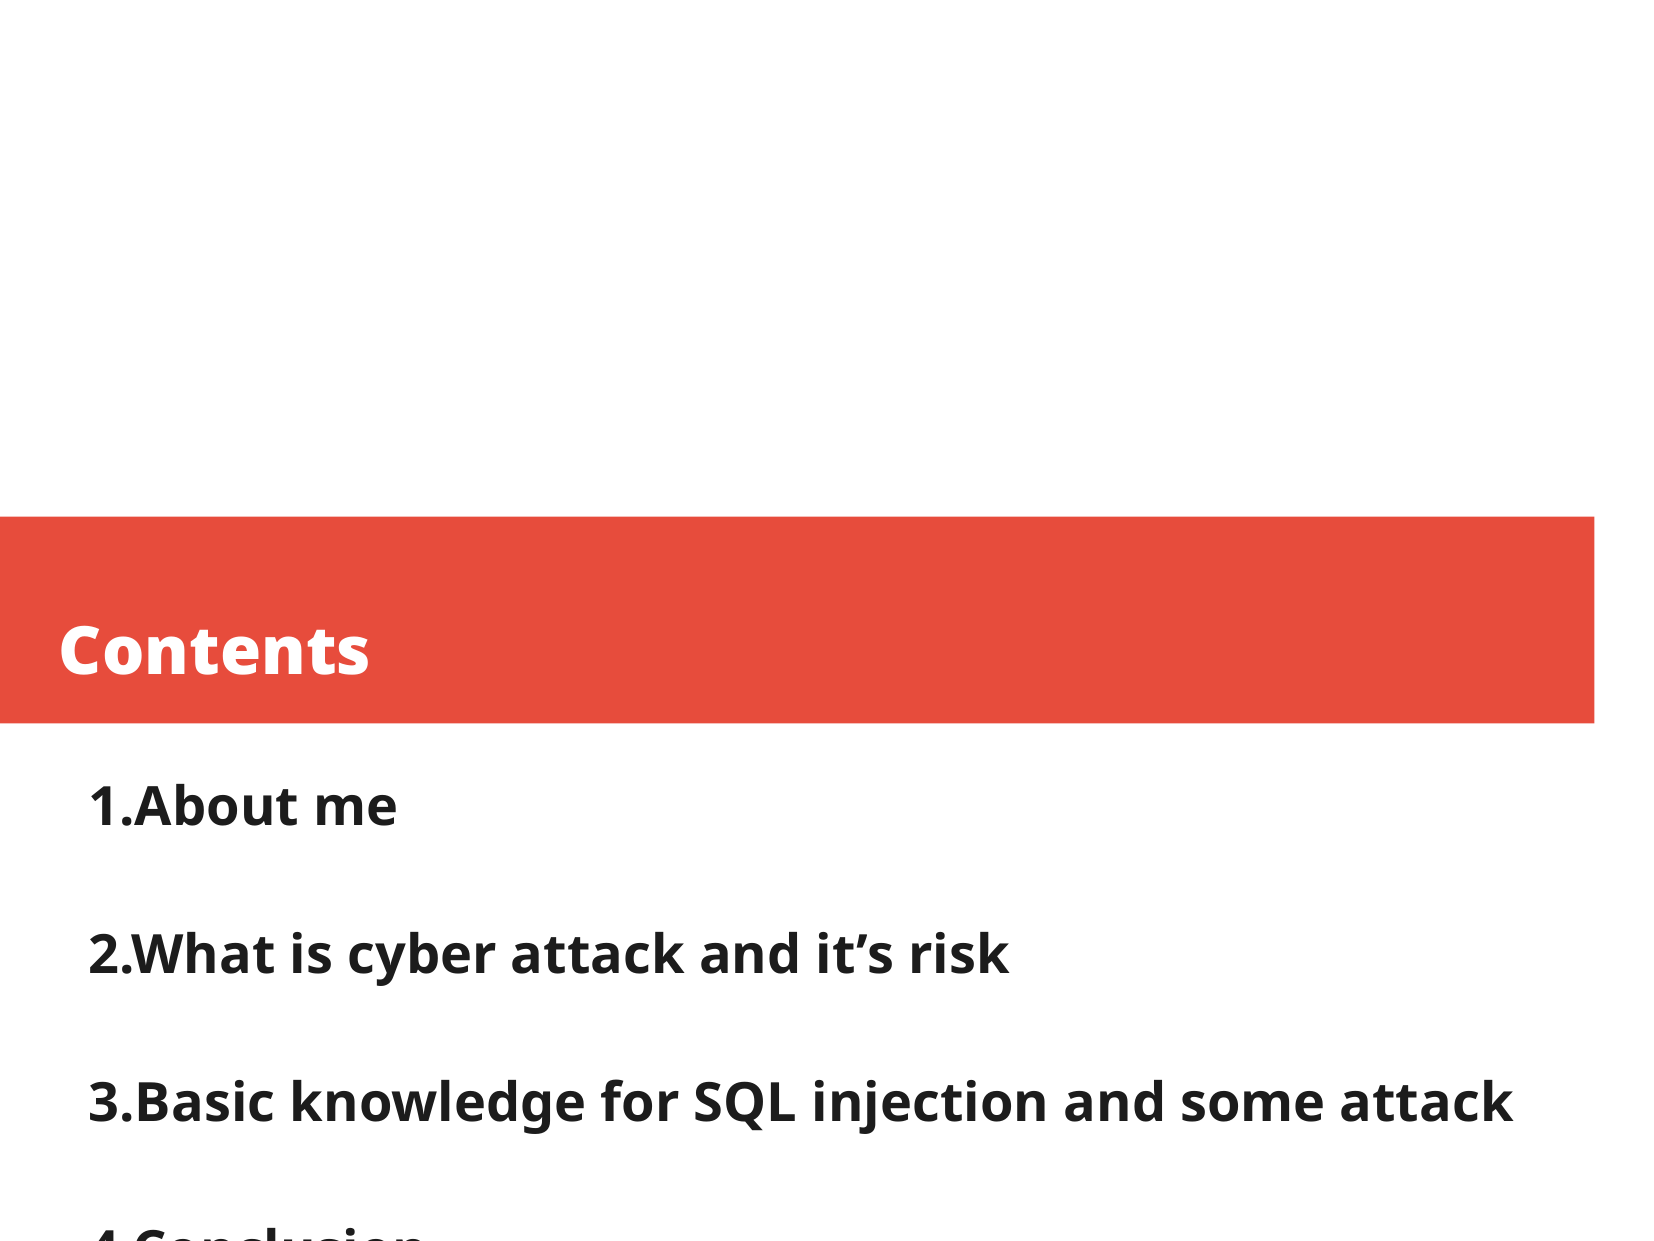

# Contents
1.About me
2.What is cyber attack and it’s risk
3.Basic knowledge for SQL injection and some attack
4.Conclusion